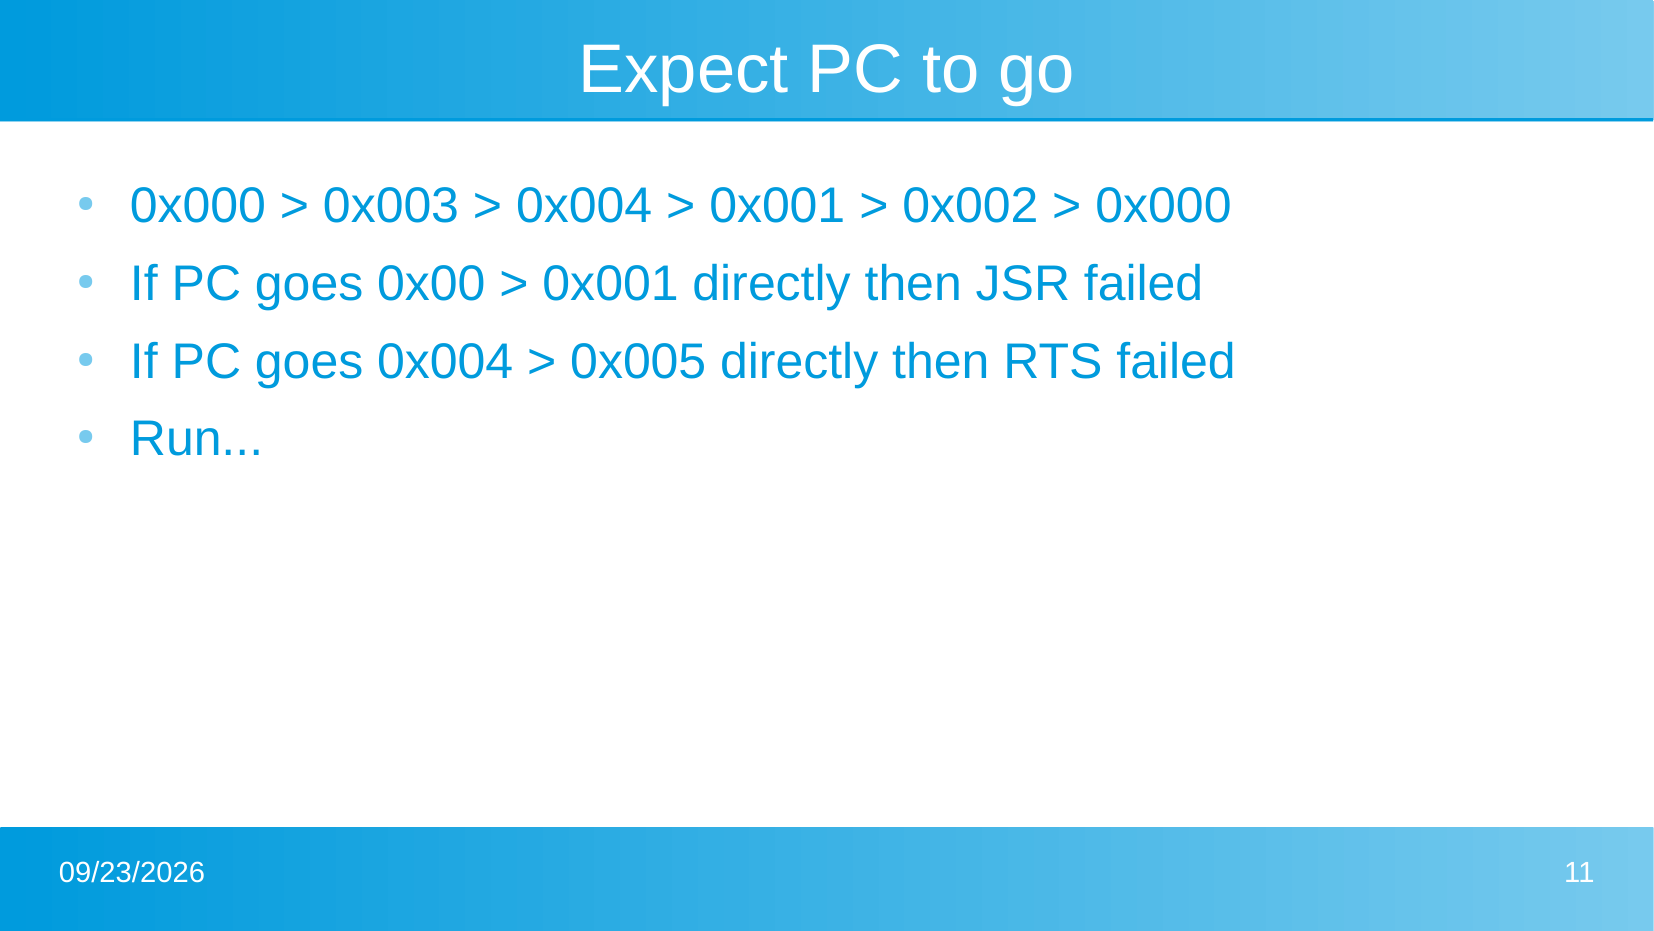

# Expect PC to go
0x000 > 0x003 > 0x004 > 0x001 > 0x002 > 0x000
If PC goes 0x00 > 0x001 directly then JSR failed
If PC goes 0x004 > 0x005 directly then RTS failed
Run...
11